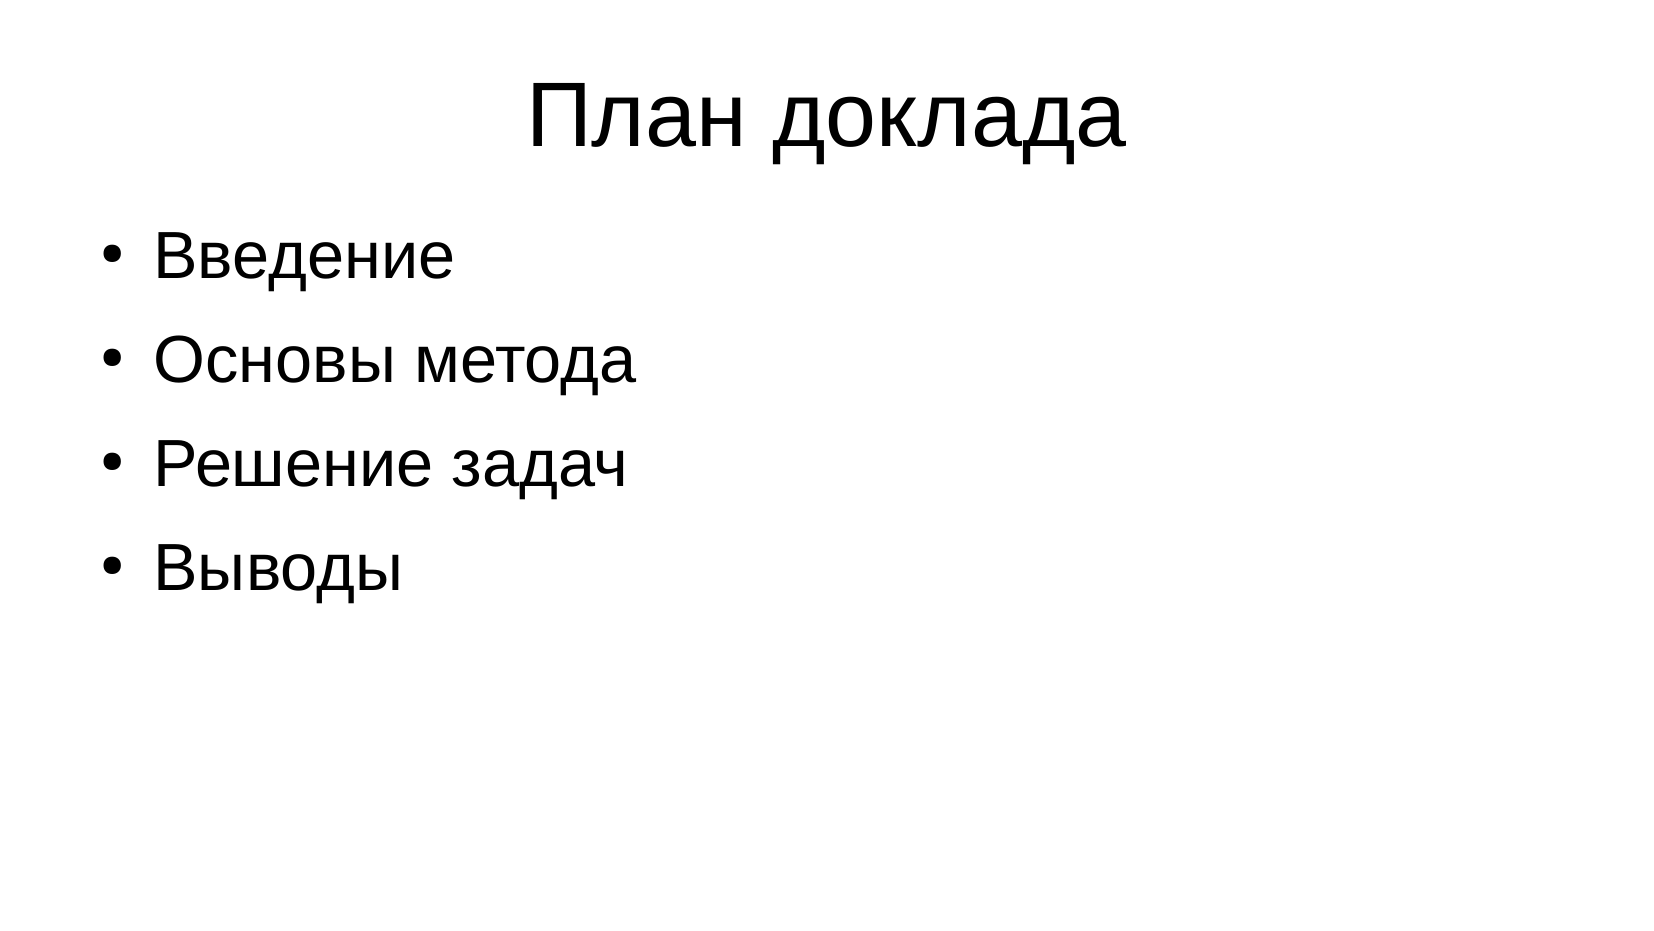

# План доклада
Введение
Основы метода
Решение задач
Выводы